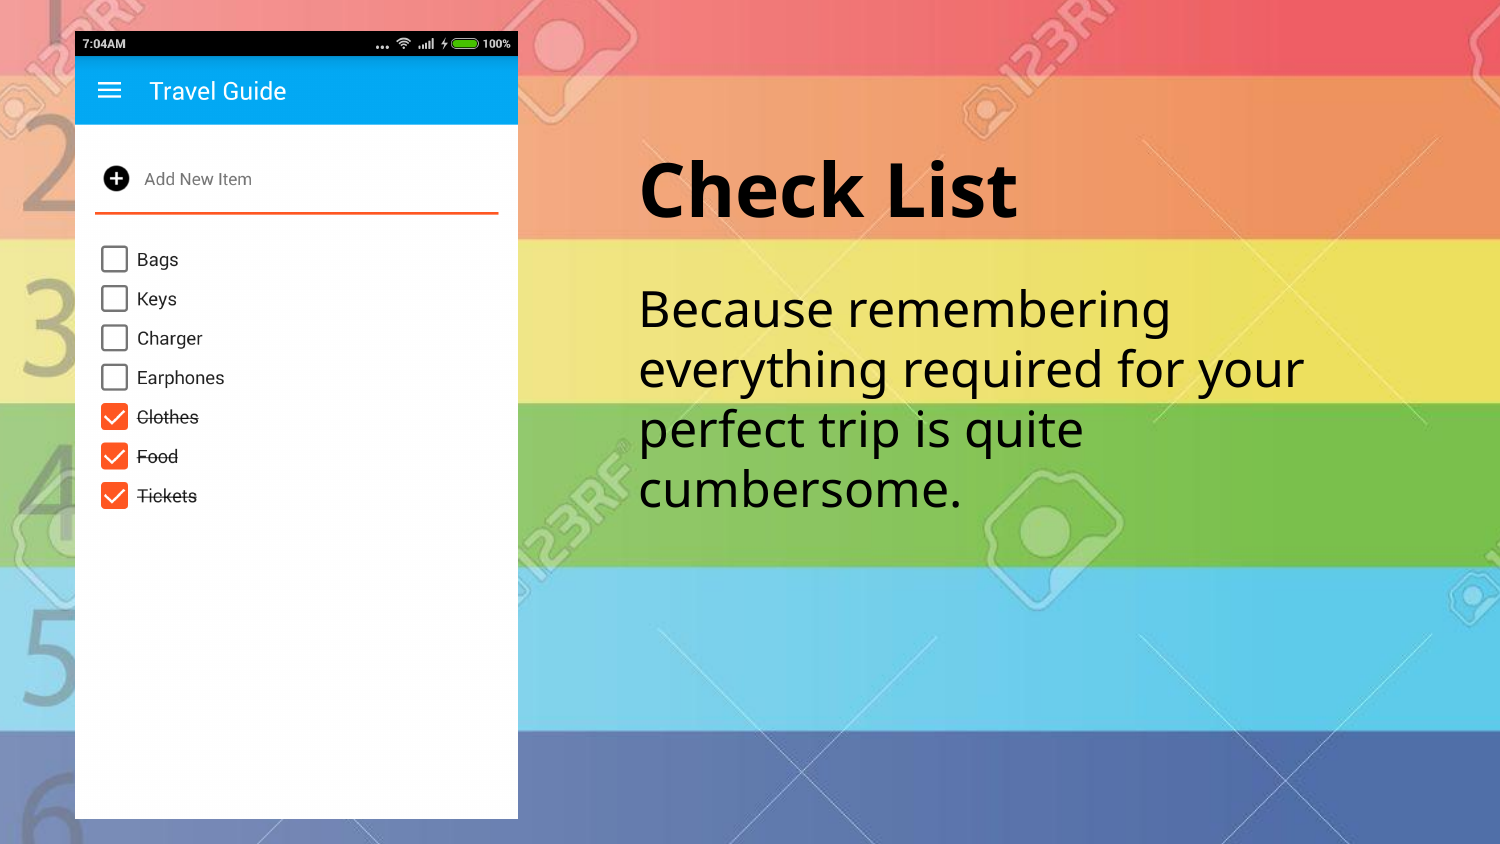

Check List
Because remembering everything required for your perfect trip is quite cumbersome.